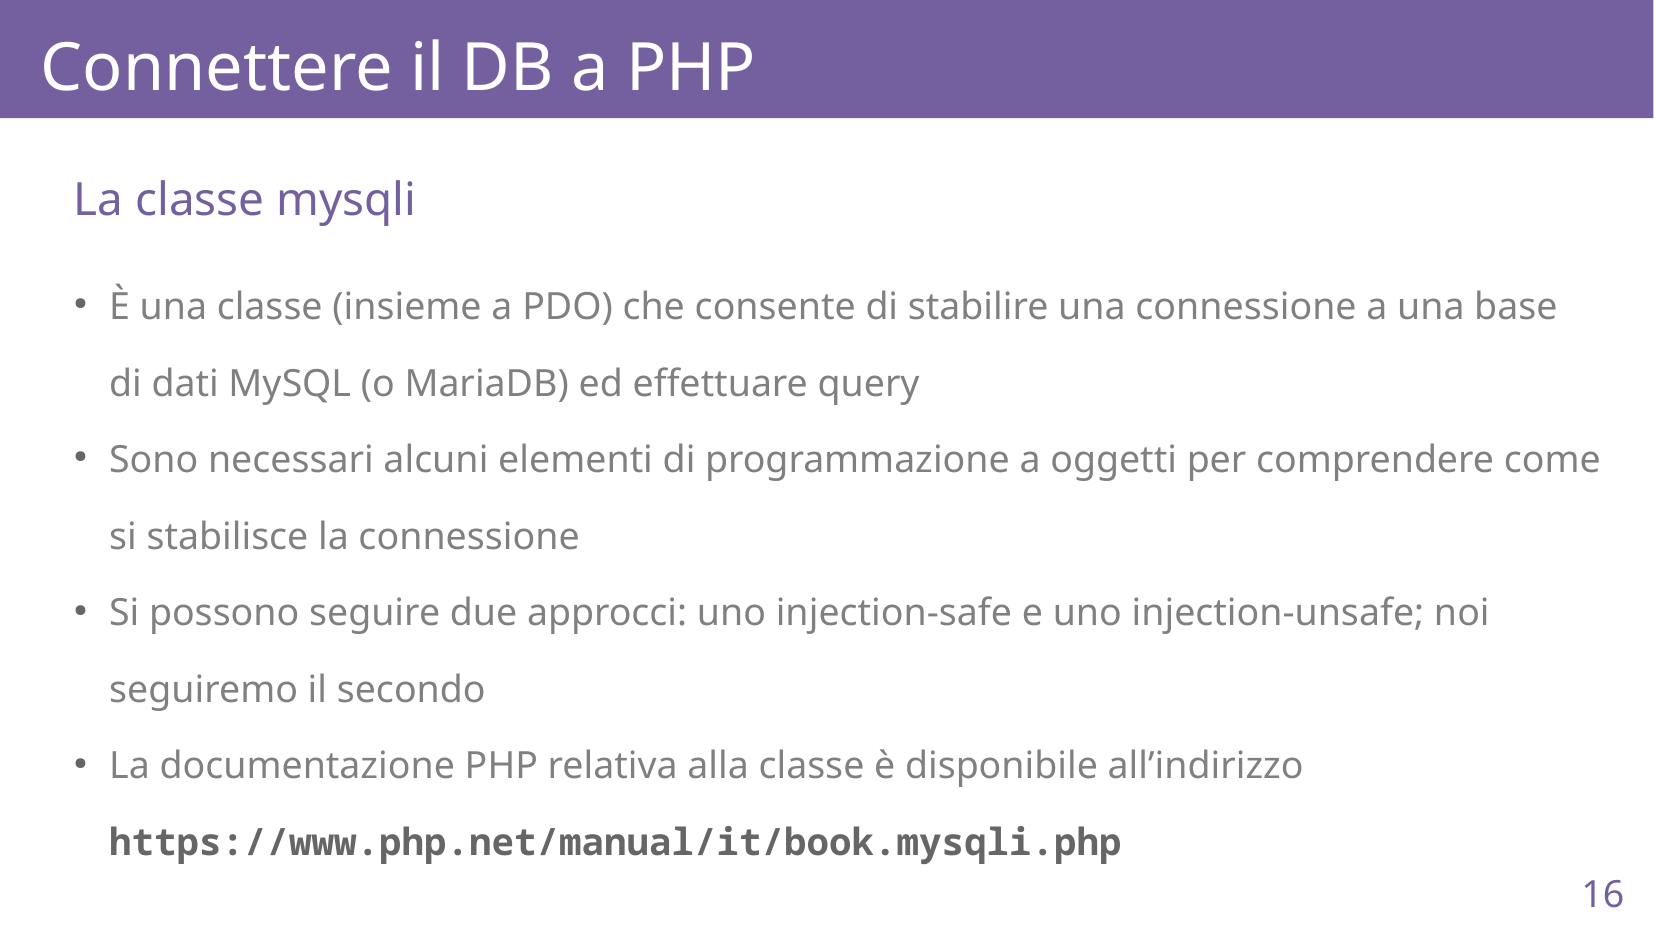

Connettere il DB a PHP
La classe mysqli
È una classe (insieme a PDO) che consente di stabilire una connessione a una base
di dati MySQL (o MariaDB) ed effettuare query
Sono necessari alcuni elementi di programmazione a oggetti per comprendere come
si stabilisce la connessione
Si possono seguire due approcci: uno injection-safe e uno injection-unsafe; noi
seguiremo il secondo
La documentazione PHP relativa alla classe è disponibile all’indirizzo
https://www.php.net/manual/it/book.mysqli.php